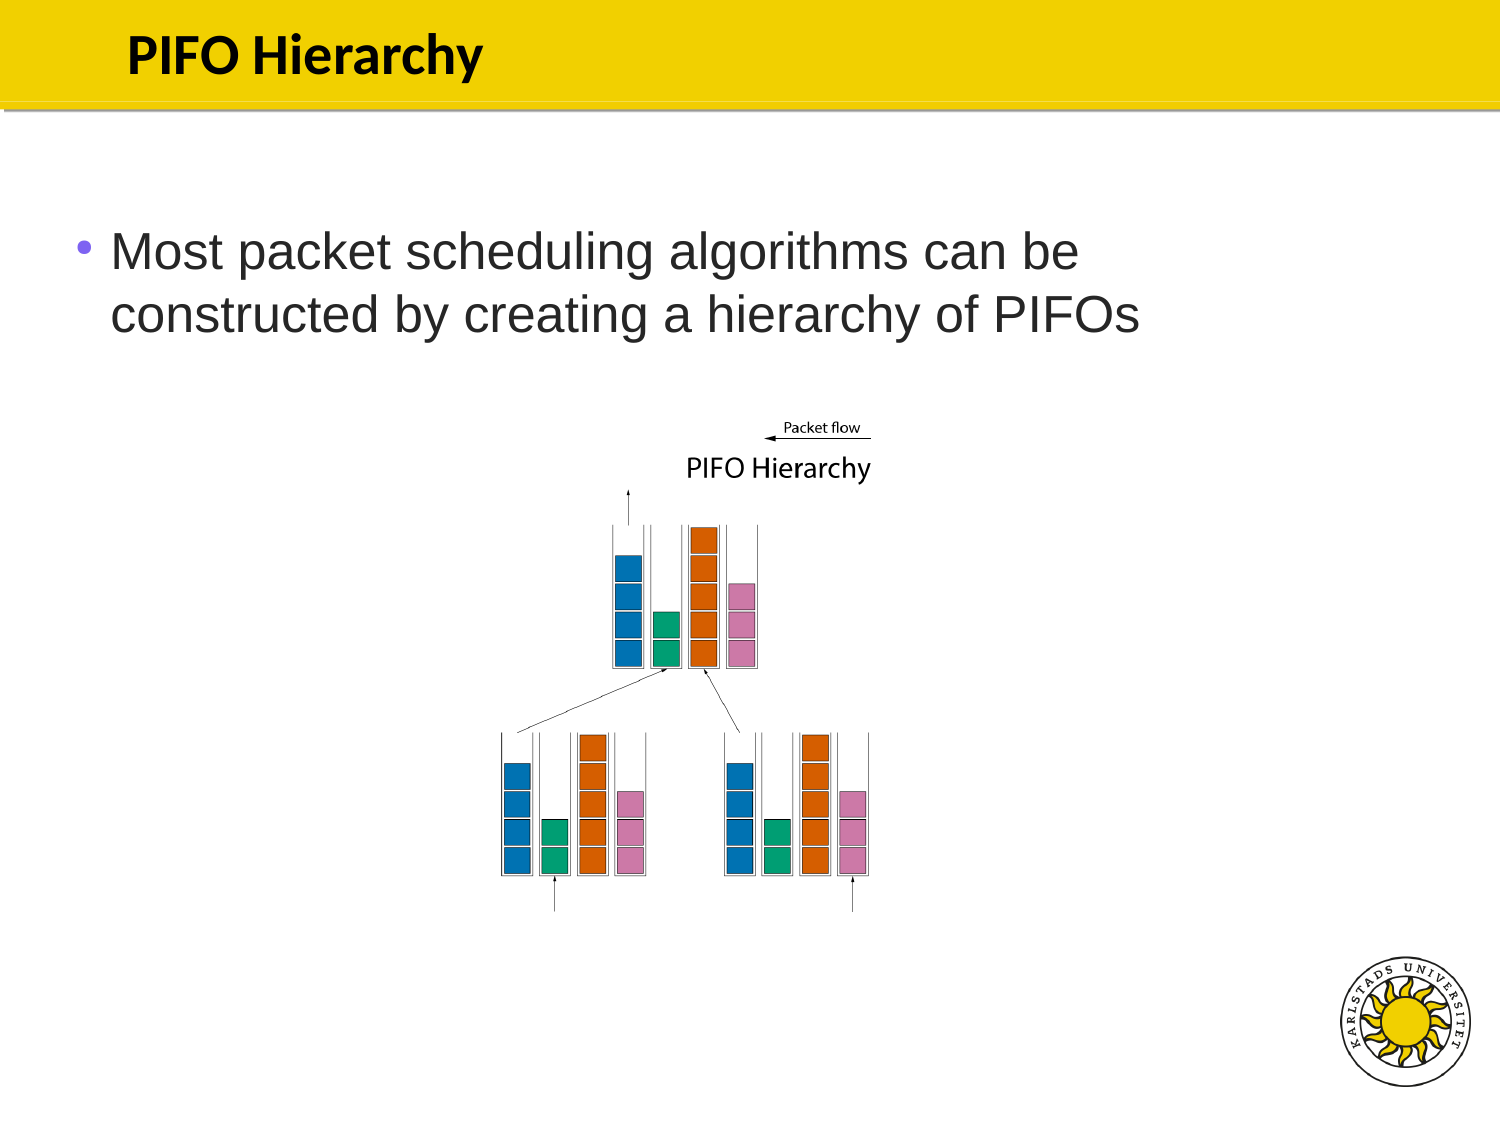

# PIFO Hierarchy
Most packet scheduling algorithms can be constructed by creating a hierarchy of PIFOs